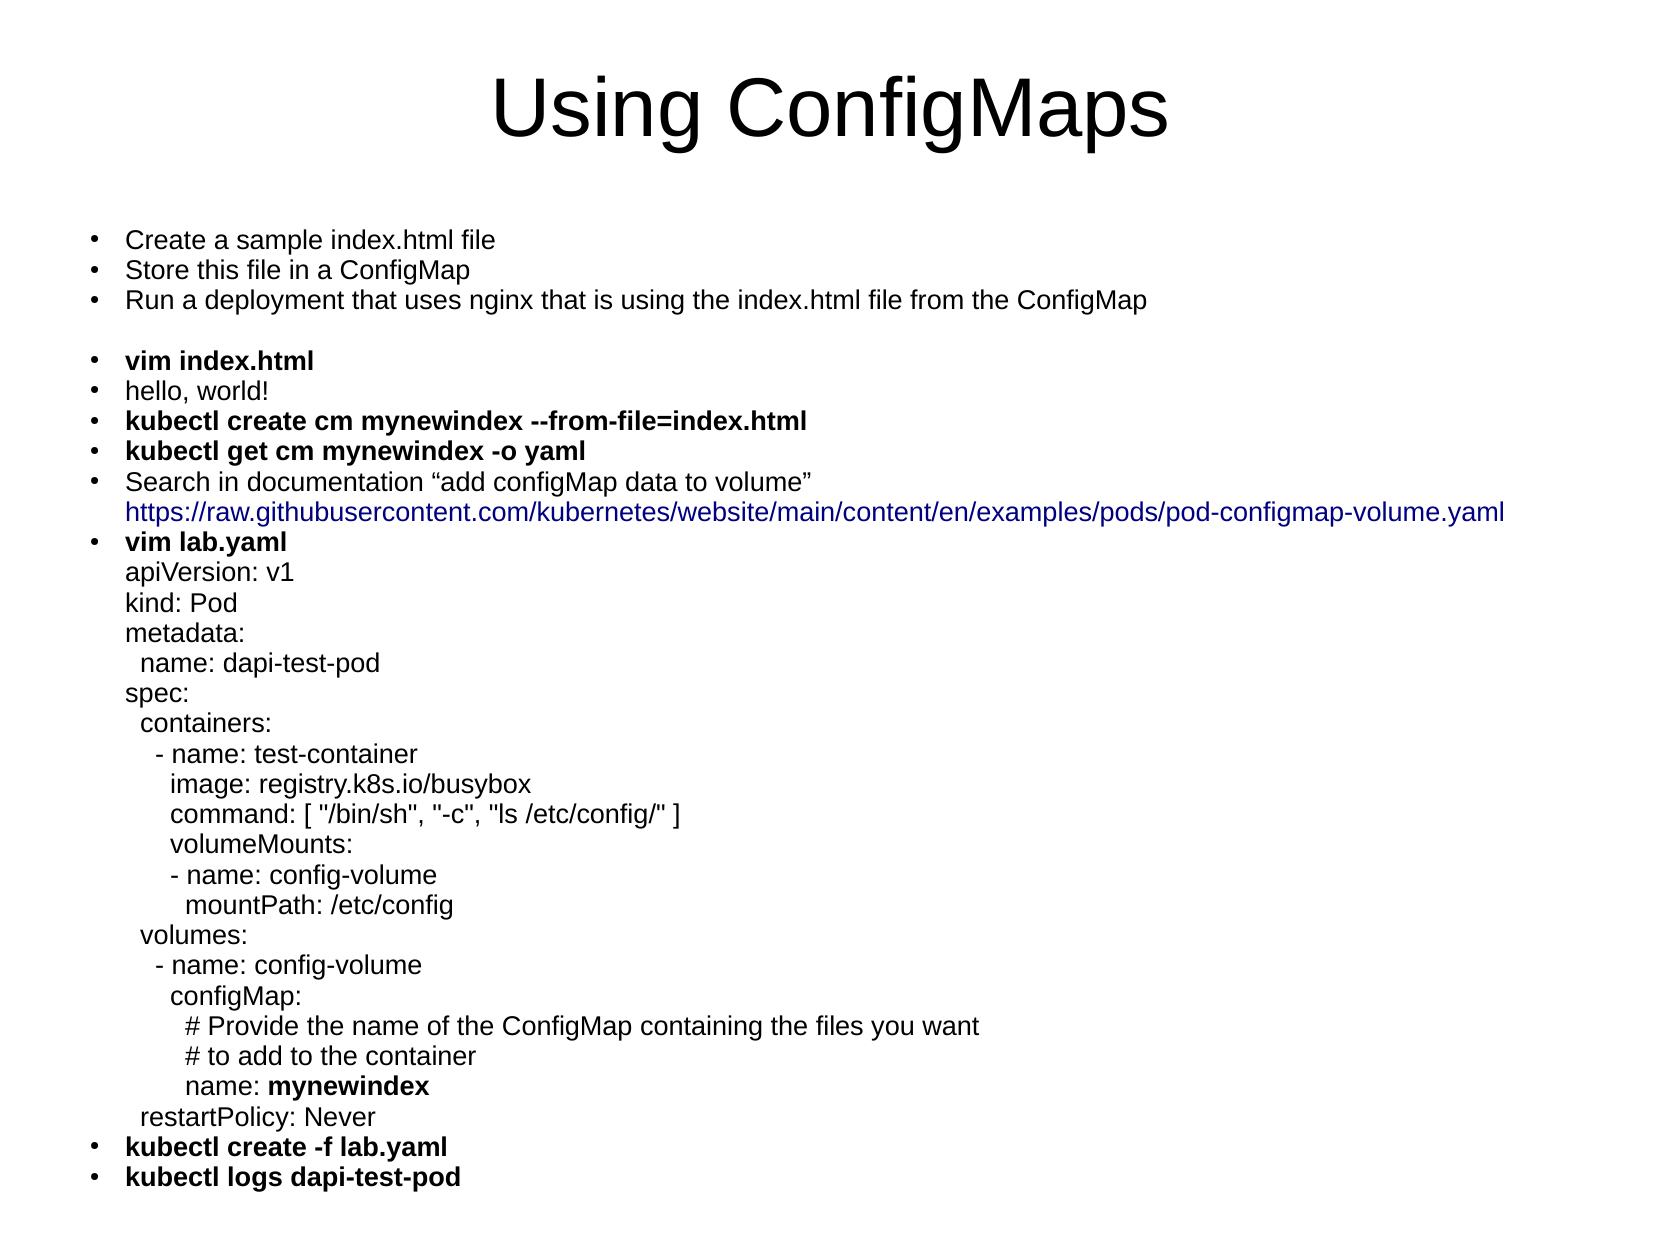

# Using ConfigMaps
Create a sample index.html file
Store this file in a ConfigMap
Run a deployment that uses nginx that is using the index.html file from the ConfigMap
vim index.html
hello, world!
kubectl create cm mynewindex --from-file=index.html
kubectl get cm mynewindex -o yaml
Search in documentation “add configMap data to volume” https://raw.githubusercontent.com/kubernetes/website/main/content/en/examples/pods/pod-configmap-volume.yaml
vim lab.yaml
apiVersion: v1
kind: Pod
metadata:
 name: dapi-test-pod
spec:
 containers:
 - name: test-container
 image: registry.k8s.io/busybox
 command: [ "/bin/sh", "-c", "ls /etc/config/" ]
 volumeMounts:
 - name: config-volume
 mountPath: /etc/config
 volumes:
 - name: config-volume
 configMap:
 # Provide the name of the ConfigMap containing the files you want
 # to add to the container
 name: mynewindex
 restartPolicy: Never
kubectl create -f lab.yaml
kubectl logs dapi-test-pod